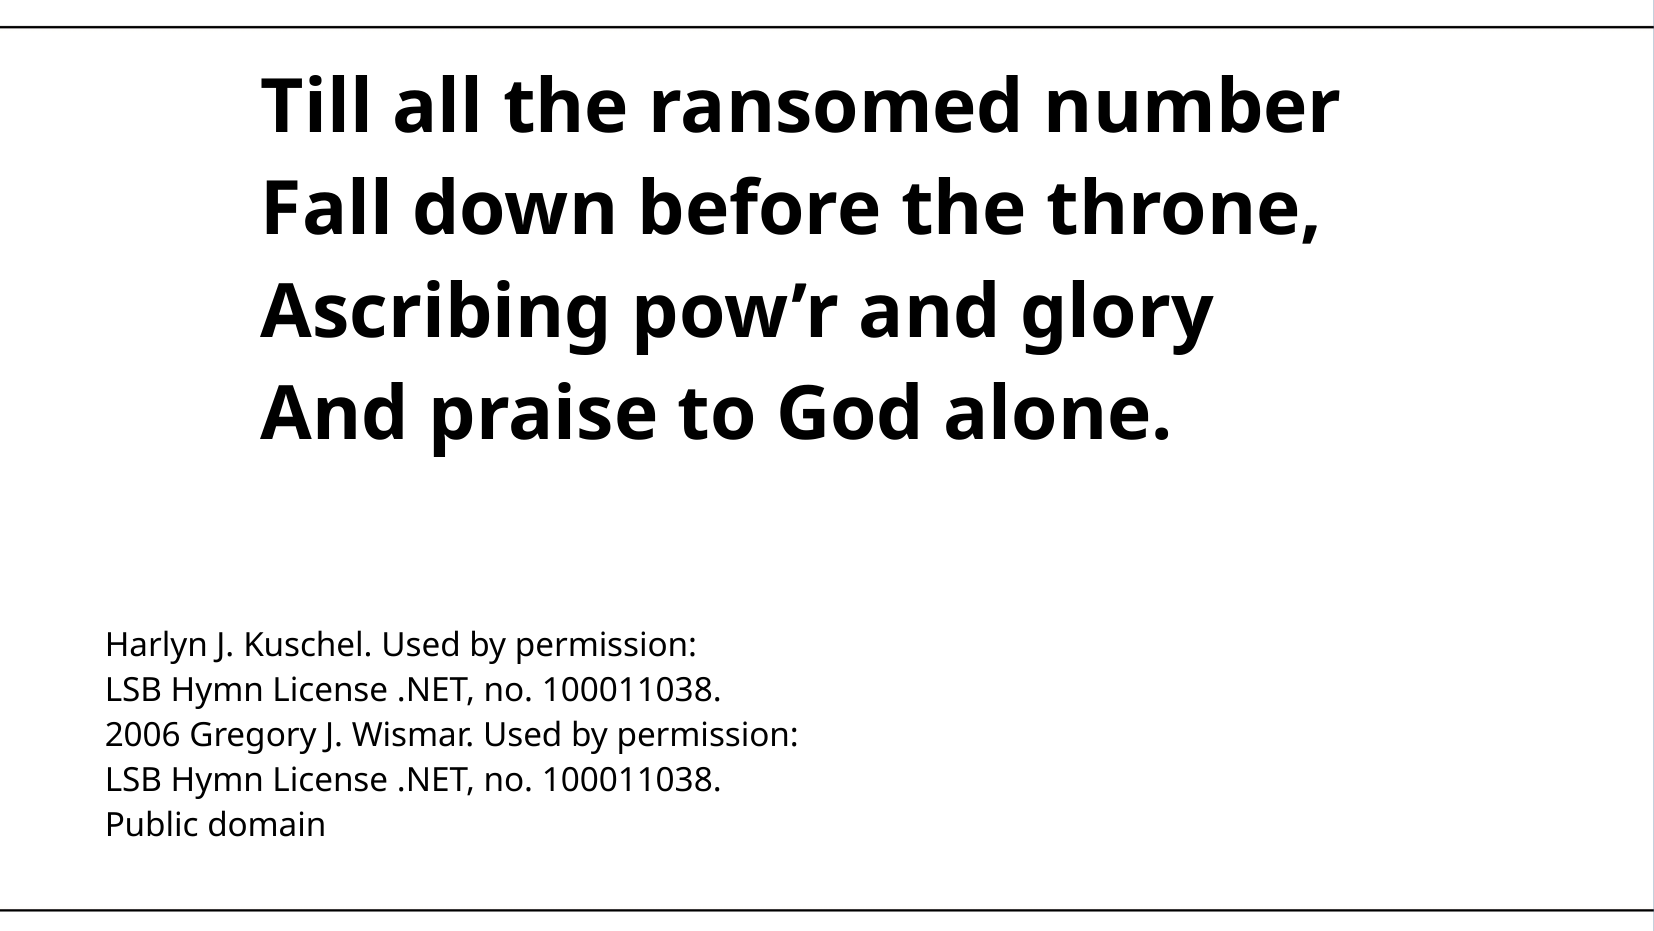

Till all the ransomed number
 Fall down before the throne,
 Ascribing pow’r and glory
 And praise to God alone.
Harlyn J. Kuschel. Used by permission:
LSB Hymn License .NET, no. 100011038.
2006 Gregory J. Wismar. Used by permission:
LSB Hymn License .NET, no. 100011038.
Public domain